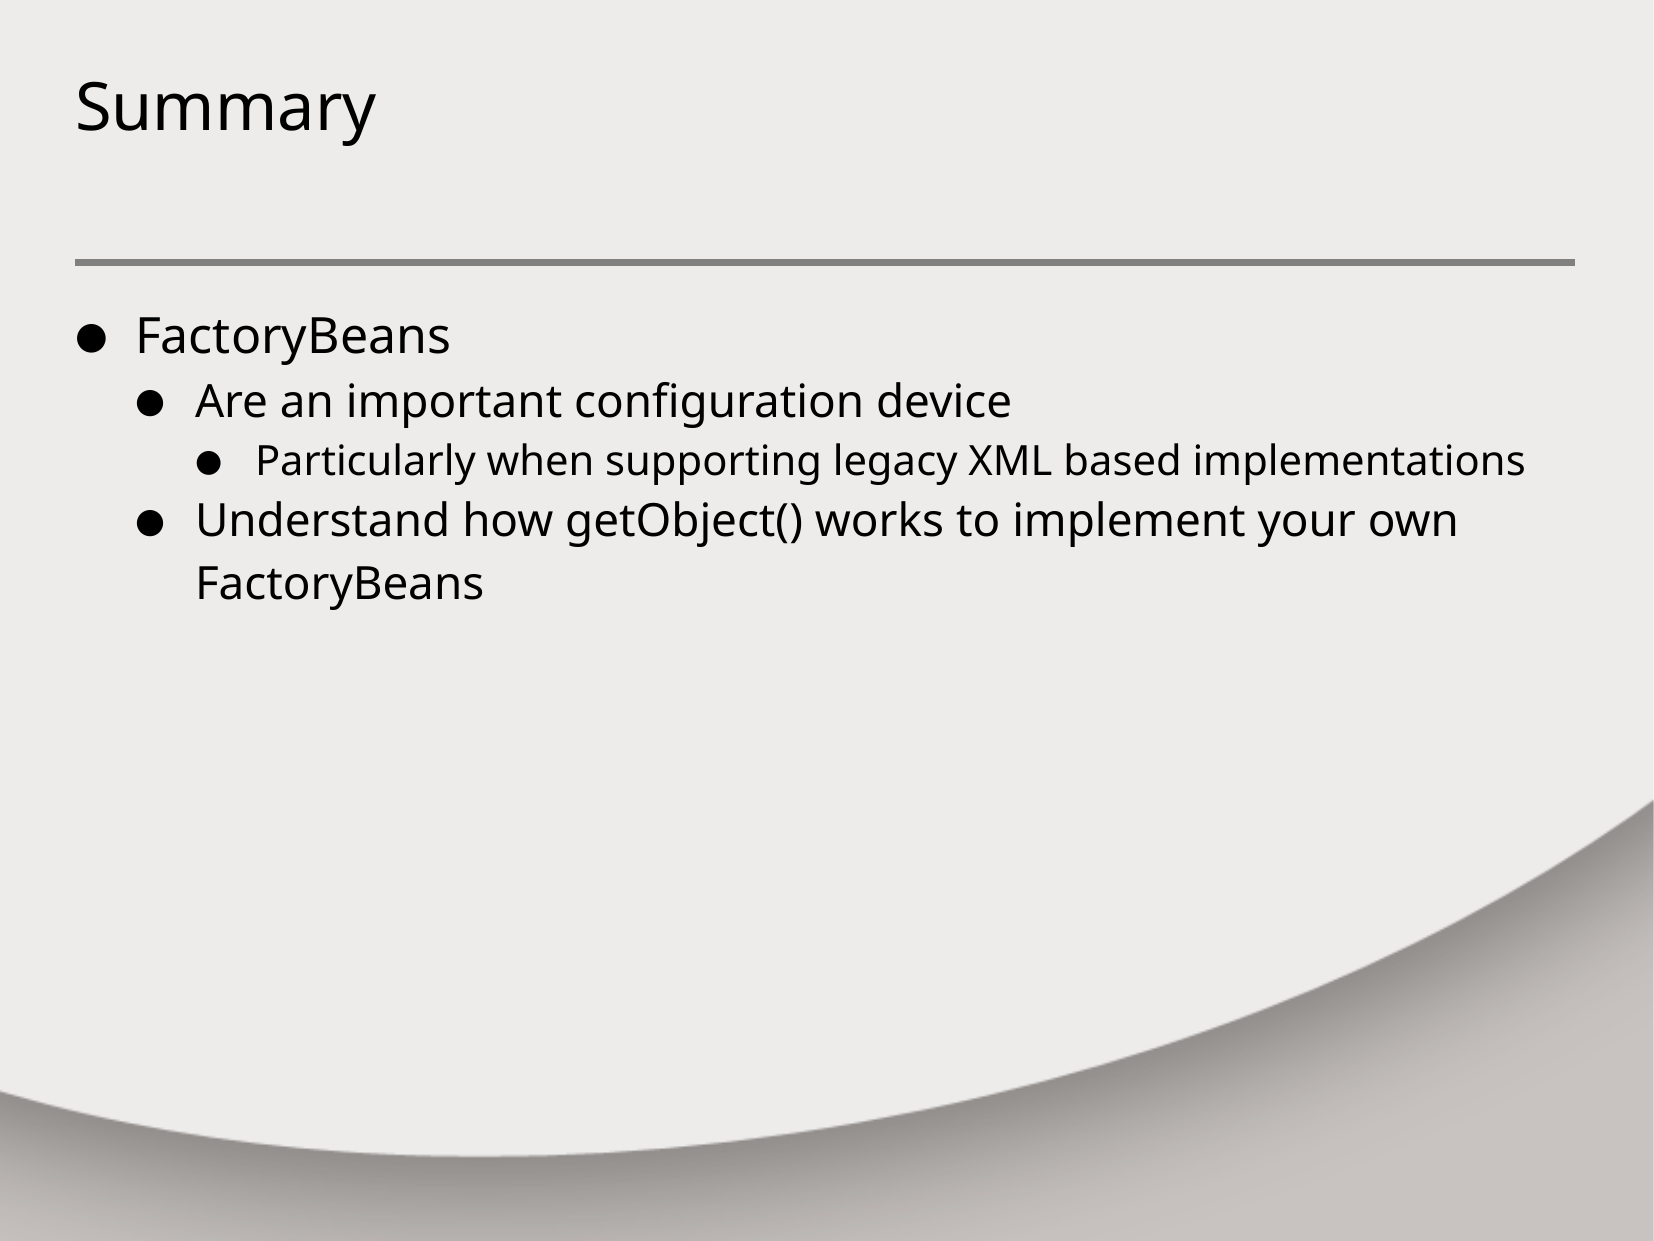

# Summary
FactoryBeans
Are an important configuration device
Particularly when supporting legacy XML based implementations
Understand how getObject() works to implement your own FactoryBeans